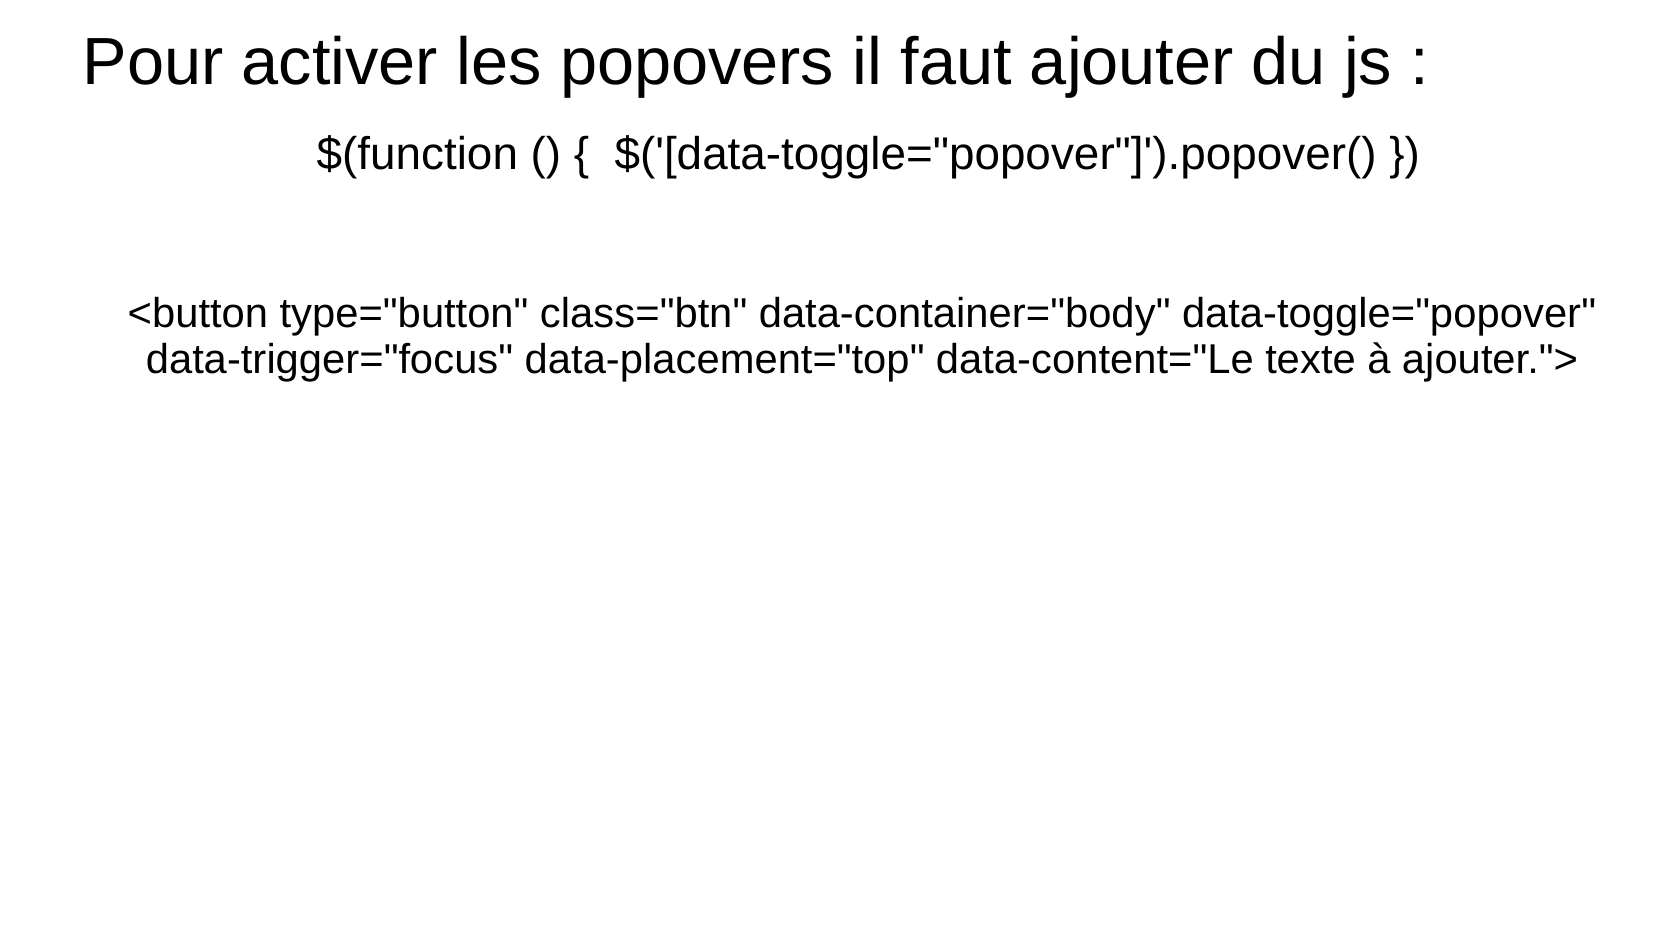

# Pour activer les popovers il faut ajouter du js :
 $(function () { $('[data-toggle="popover"]').popover() })
<button type="button" class="btn" data-container="body" data-toggle="popover" data-trigger="focus" data-placement="top" data-content="Le texte à ajouter.">